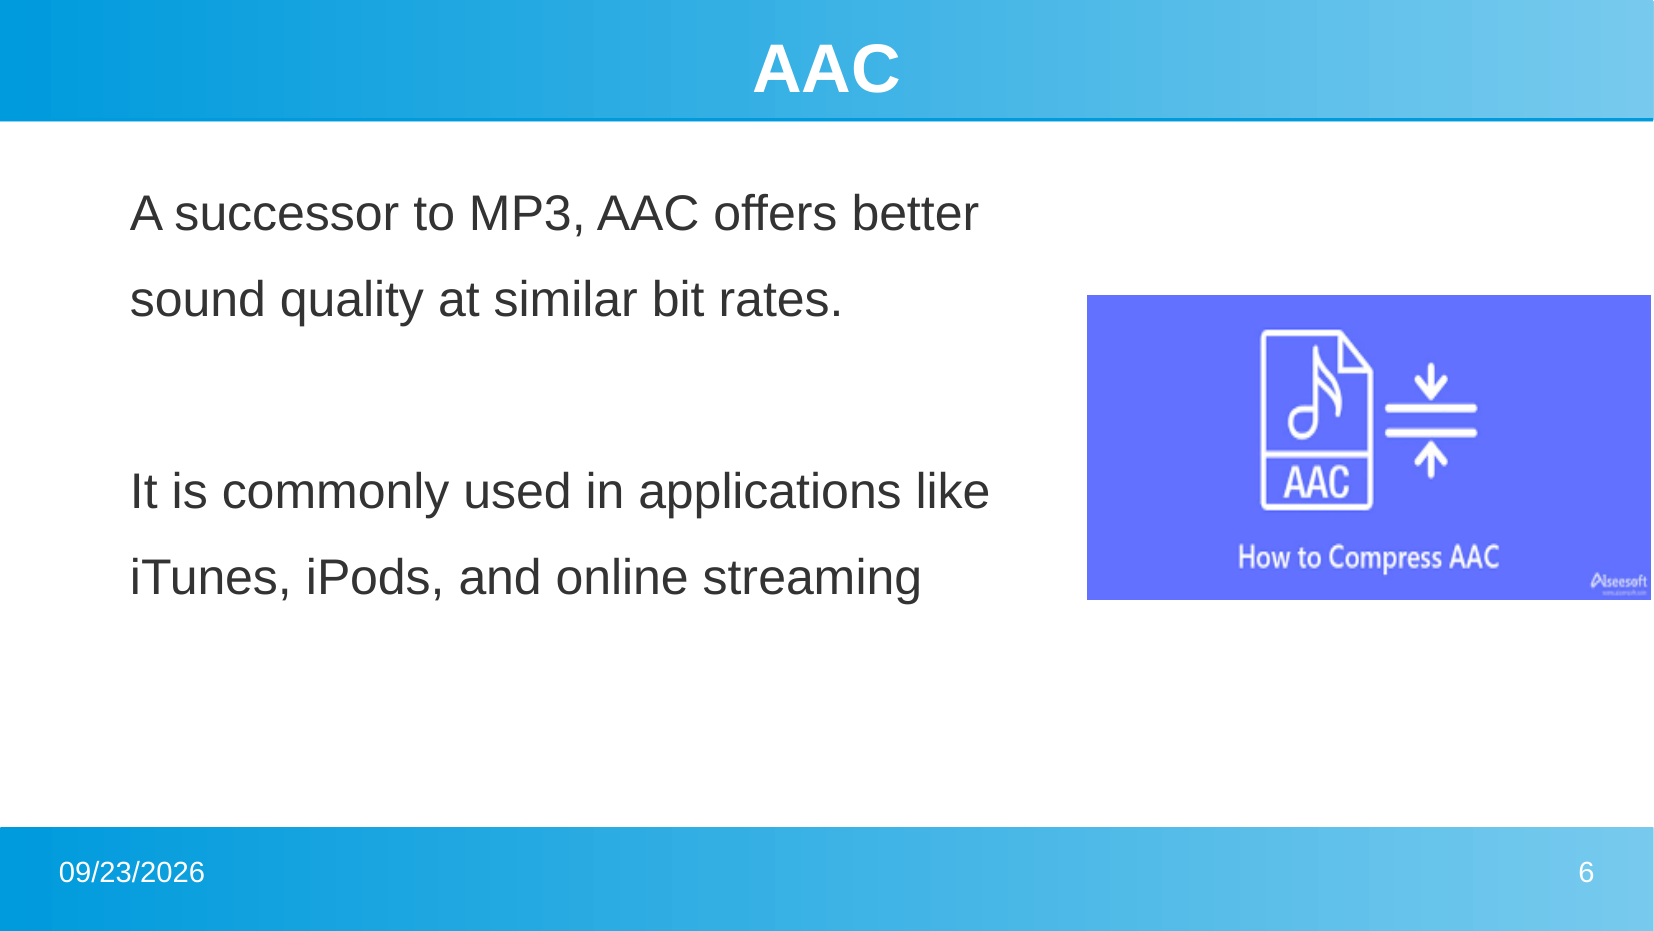

# AAC
A successor to MP3, AAC offers better
sound quality at similar bit rates.
It is commonly used in applications like
iTunes, iPods, and online streaming
6